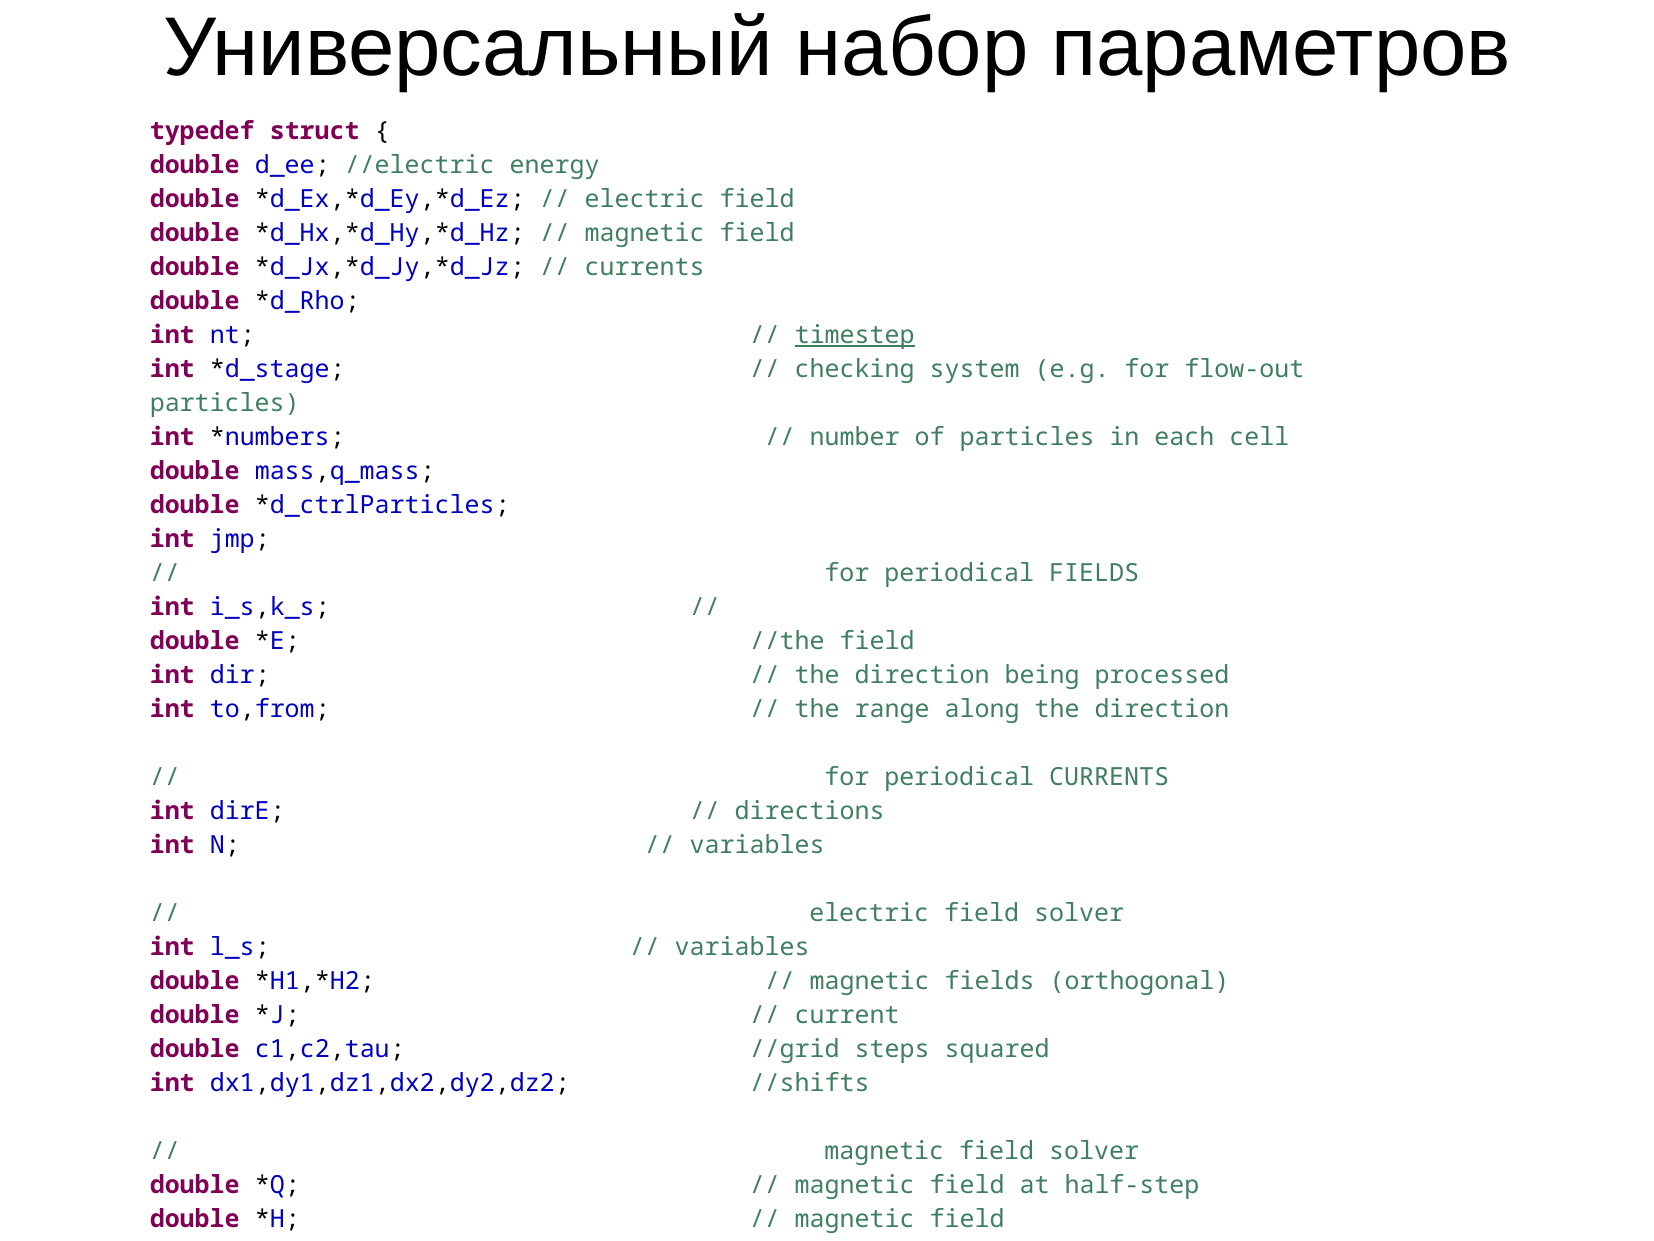

# Универсальный набор параметров
typedef struct {
double d_ee; //electric energy
double *d_Ex,*d_Ey,*d_Ez; // electric field
double *d_Hx,*d_Hy,*d_Hz; // magnetic field
double *d_Jx,*d_Jy,*d_Jz; // currents
double *d_Rho;
int nt; // timestep
int *d_stage; // checking system (e.g. for flow-out particles)
int *numbers; // number of particles in each cell
double mass,q_mass;
double *d_ctrlParticles;
int jmp;
//	 for periodical FIELDS
int i_s,k_s; //
double *E; //the field
int dir; // the direction being processed
int to,from; // the range along the direction
//	 for periodical CURRENTS
int dirE; // directions
int N; // variables
// electric field solver
int l_s; // variables
double *H1,*H2; // magnetic fields (orthogonal)
double *J; // current
double c1,c2,tau; //grid steps squared
int dx1,dy1,dz1,dx2,dy2,dz2; //shifts
//	 magnetic field solver
double *Q; // magnetic field at half-step
double *H; // magnetic field
double *E1,*E2; // electric fields (orthogonal)
int particles_processed_by_a_single_thread;
unsigned int blockDim_x,blockDim_y,blockDim_z; // block for field solver
} KernelParams;